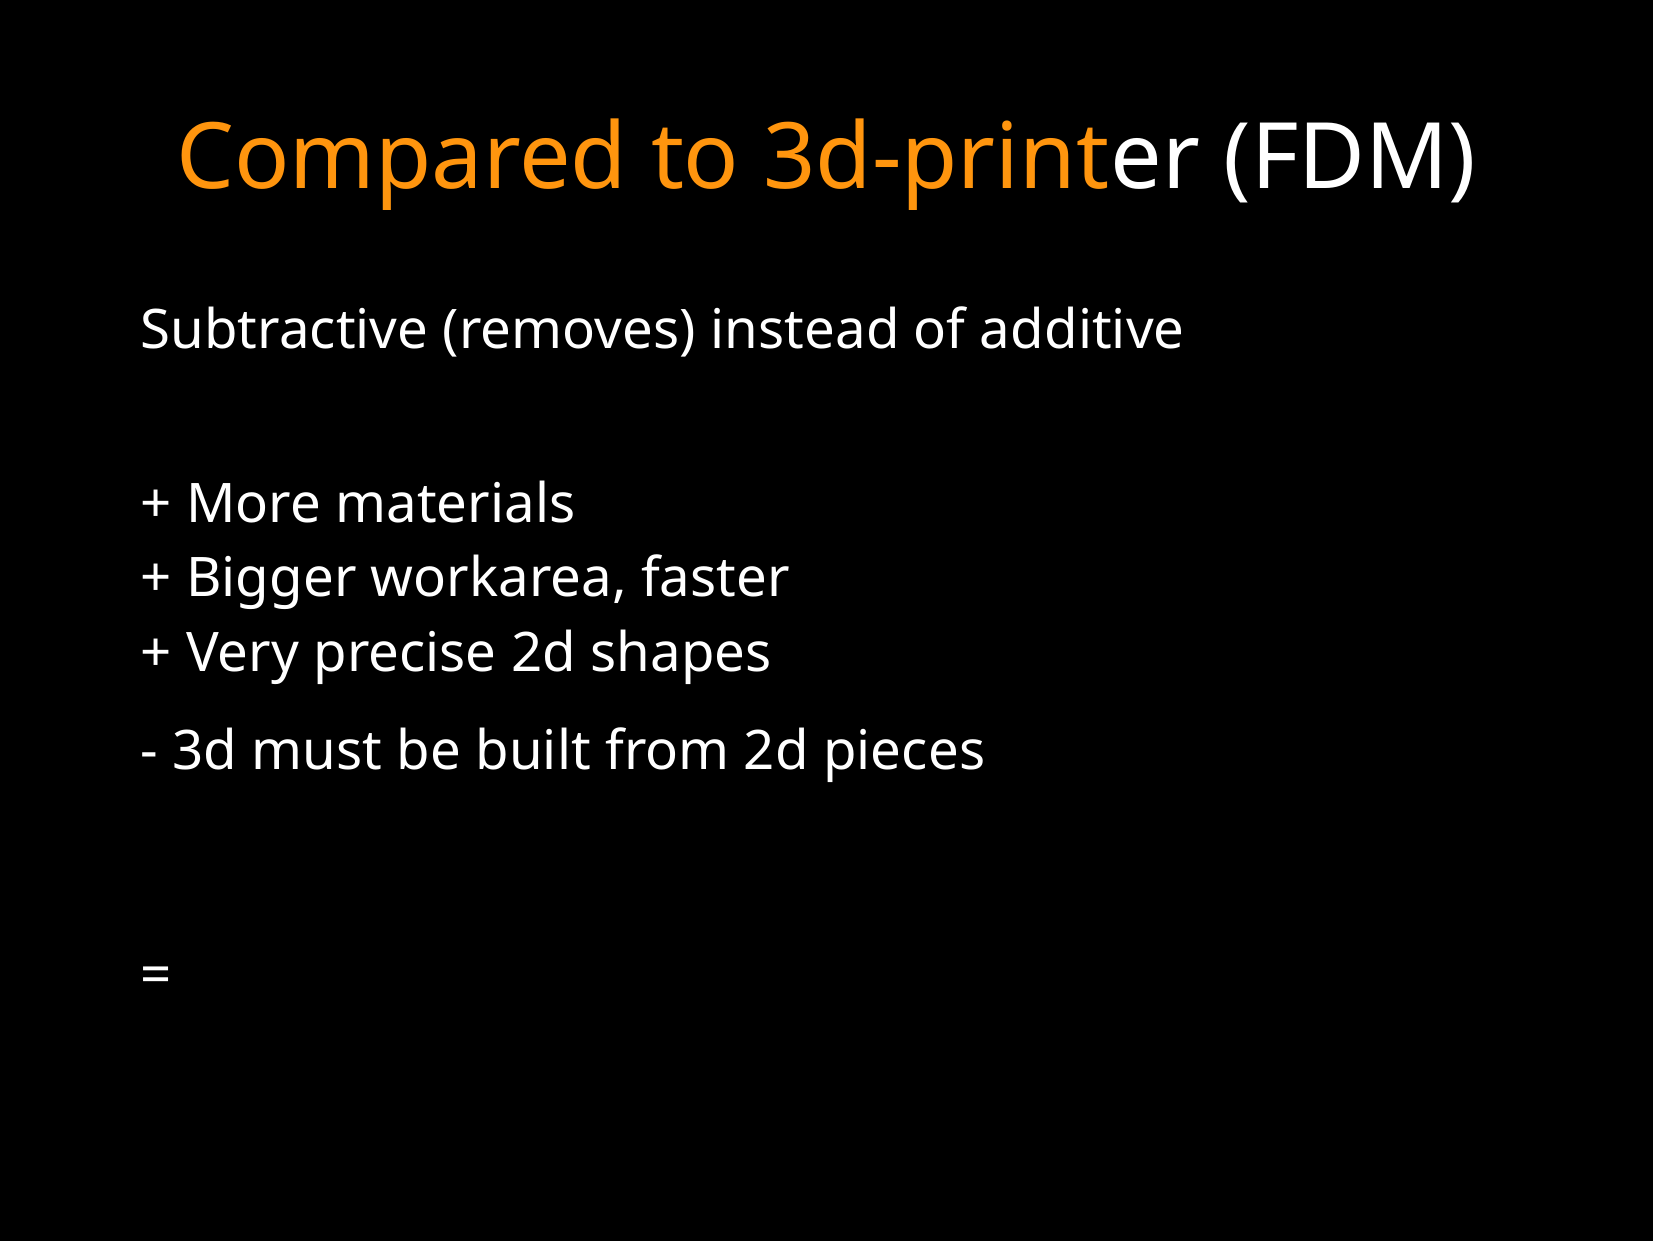

# Compared to 3d-printer (FDM)
Subtractive (removes) instead of additive
+ More materials
+ Bigger workarea, faster
+ Very precise 2d shapes
- 3d must be built from 2d pieces
=